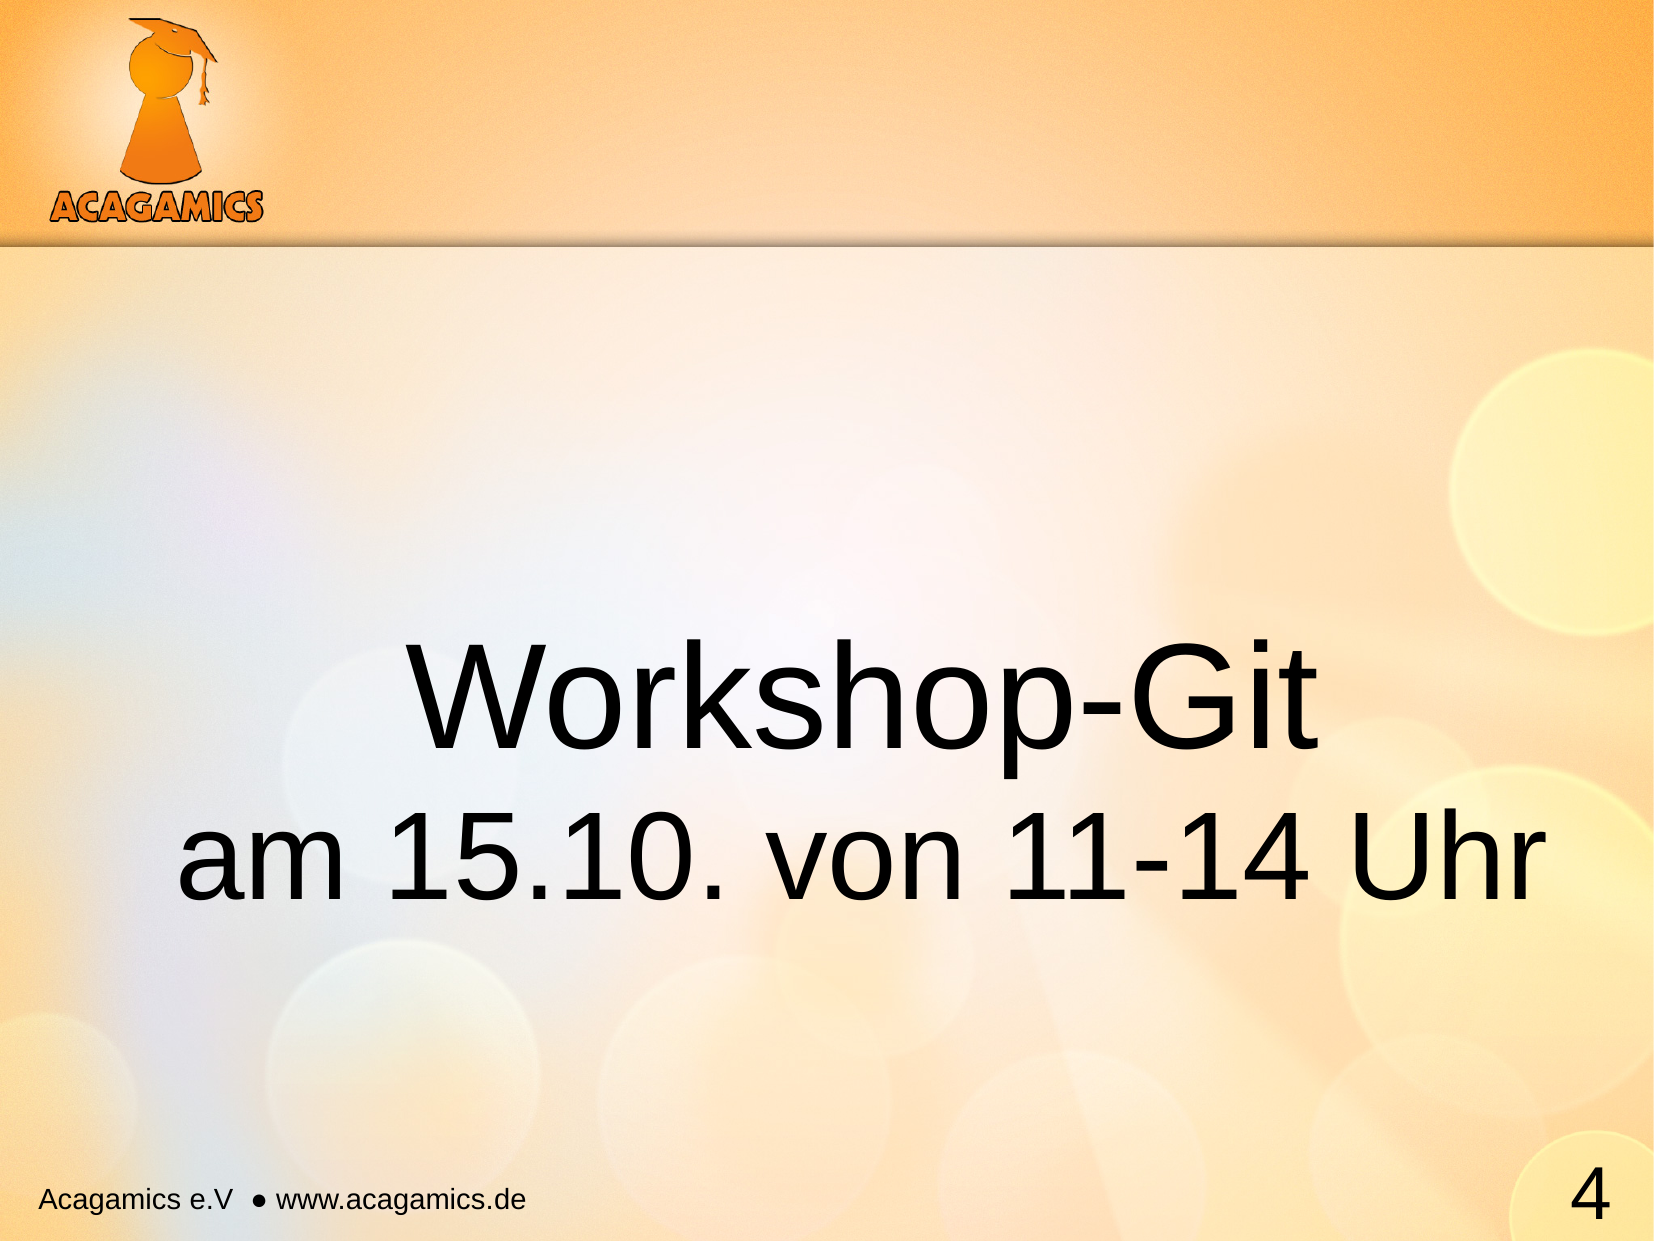

#
Workshop-Git
am 15.10. von 11-14 Uhr
4